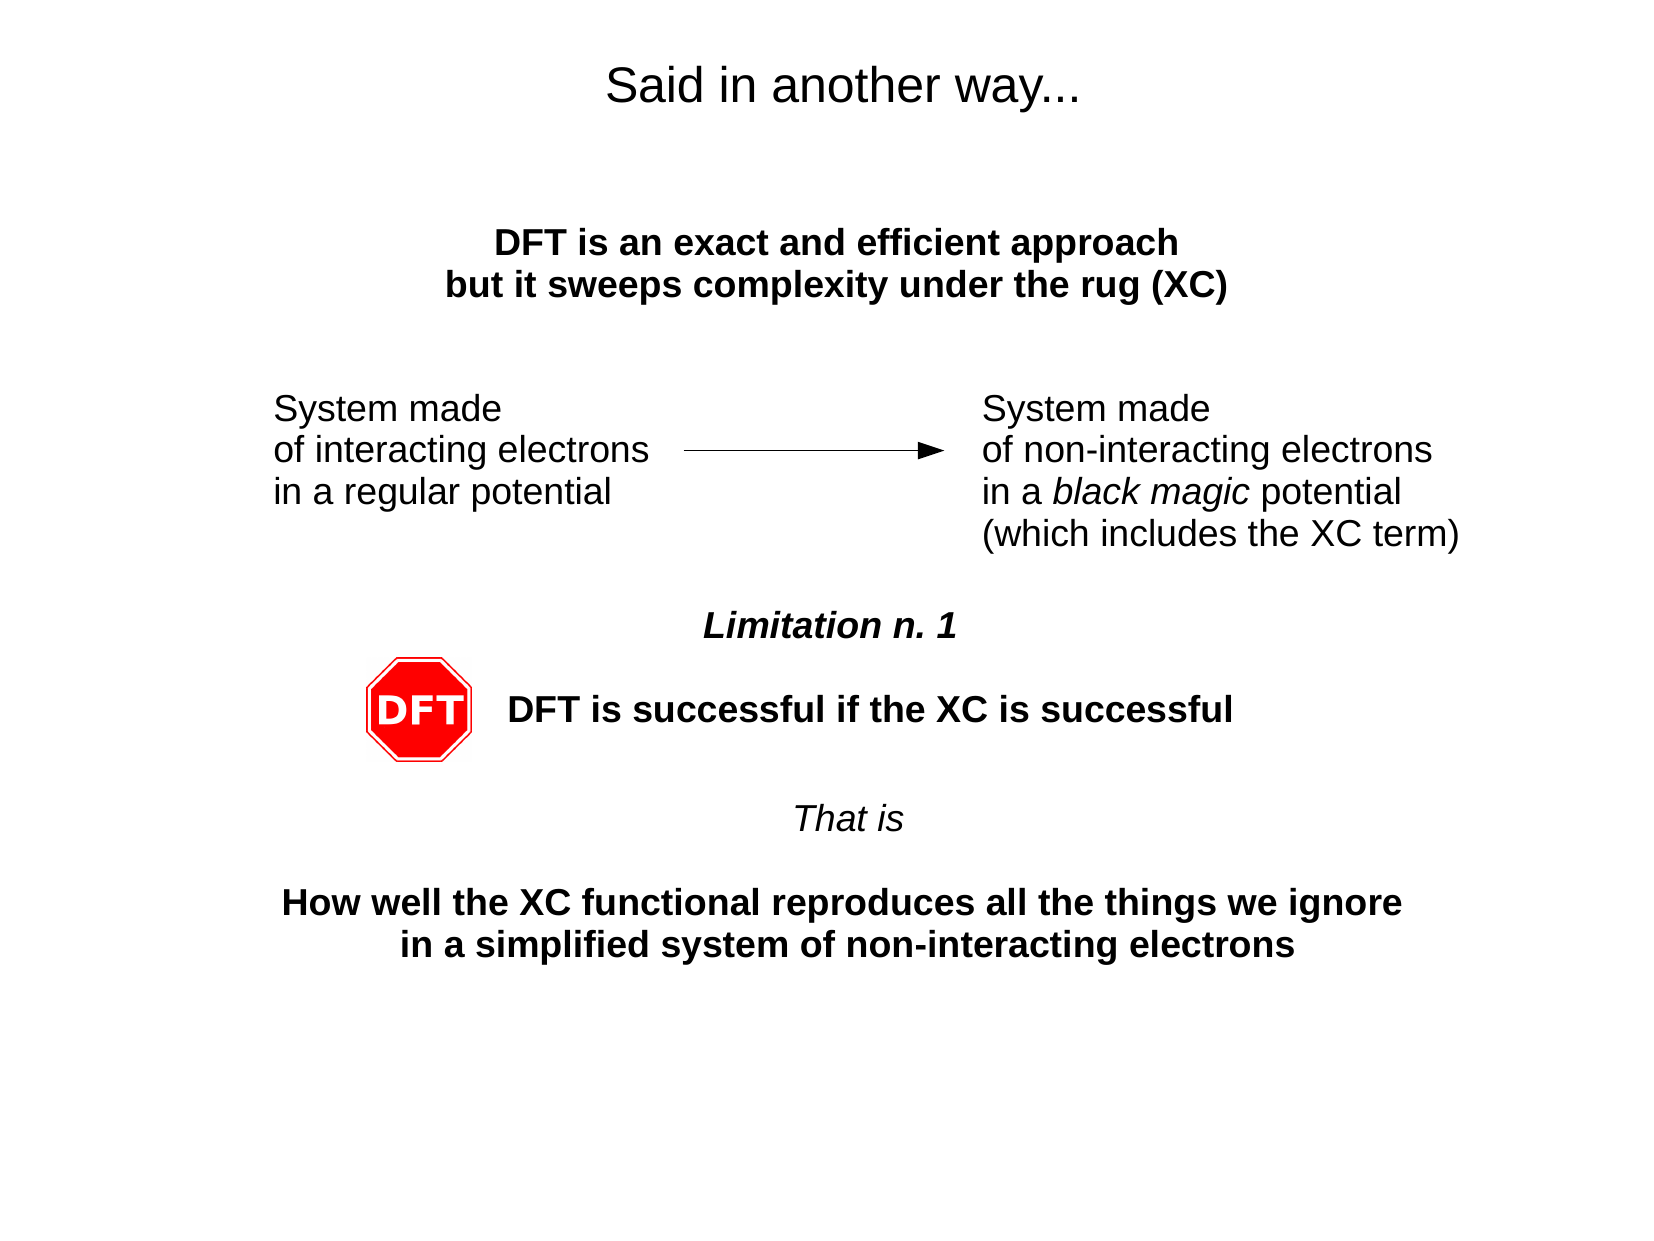

Said in another way...
DFT is an exact and efficient approach
but it sweeps complexity under the rug (XC)
System made
of interacting electrons
in a regular potential
System made
of non-interacting electrons
in a black magic potential
(which includes the XC term)
Limitation n. 1
DFT is successful if the XC is successful
That is
How well the XC functional reproduces all the things we ignore
in a simplified system of non-interacting electrons